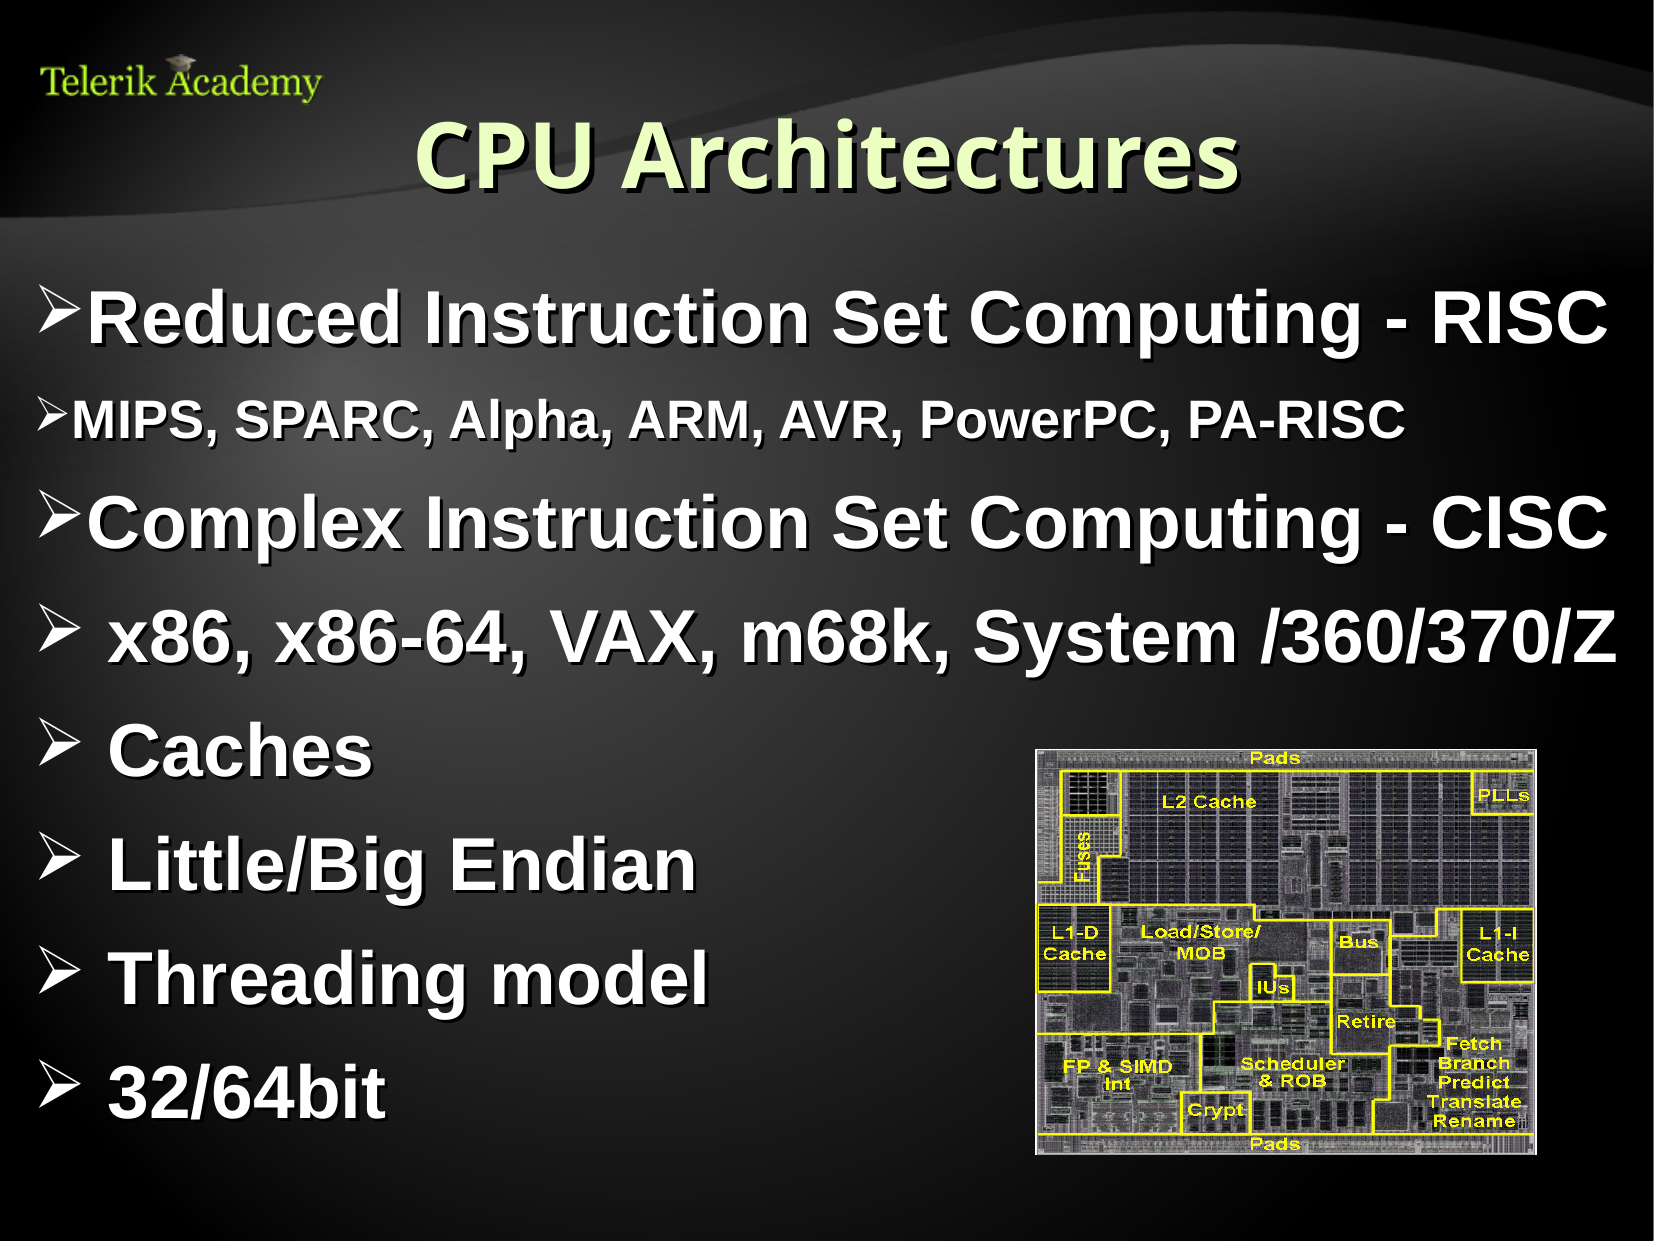

# CPU Architectures
Reduced Instruction Set Computing - RISC
MIPS, SPARC, Alpha, ARM, AVR, PowerPC, PA-RISC
Complex Instruction Set Computing - CISC
 x86, x86-64, VAX, m68k, System /360/370/Z
 Caches
 Little/Big Endian
 Threading model
 32/64bit